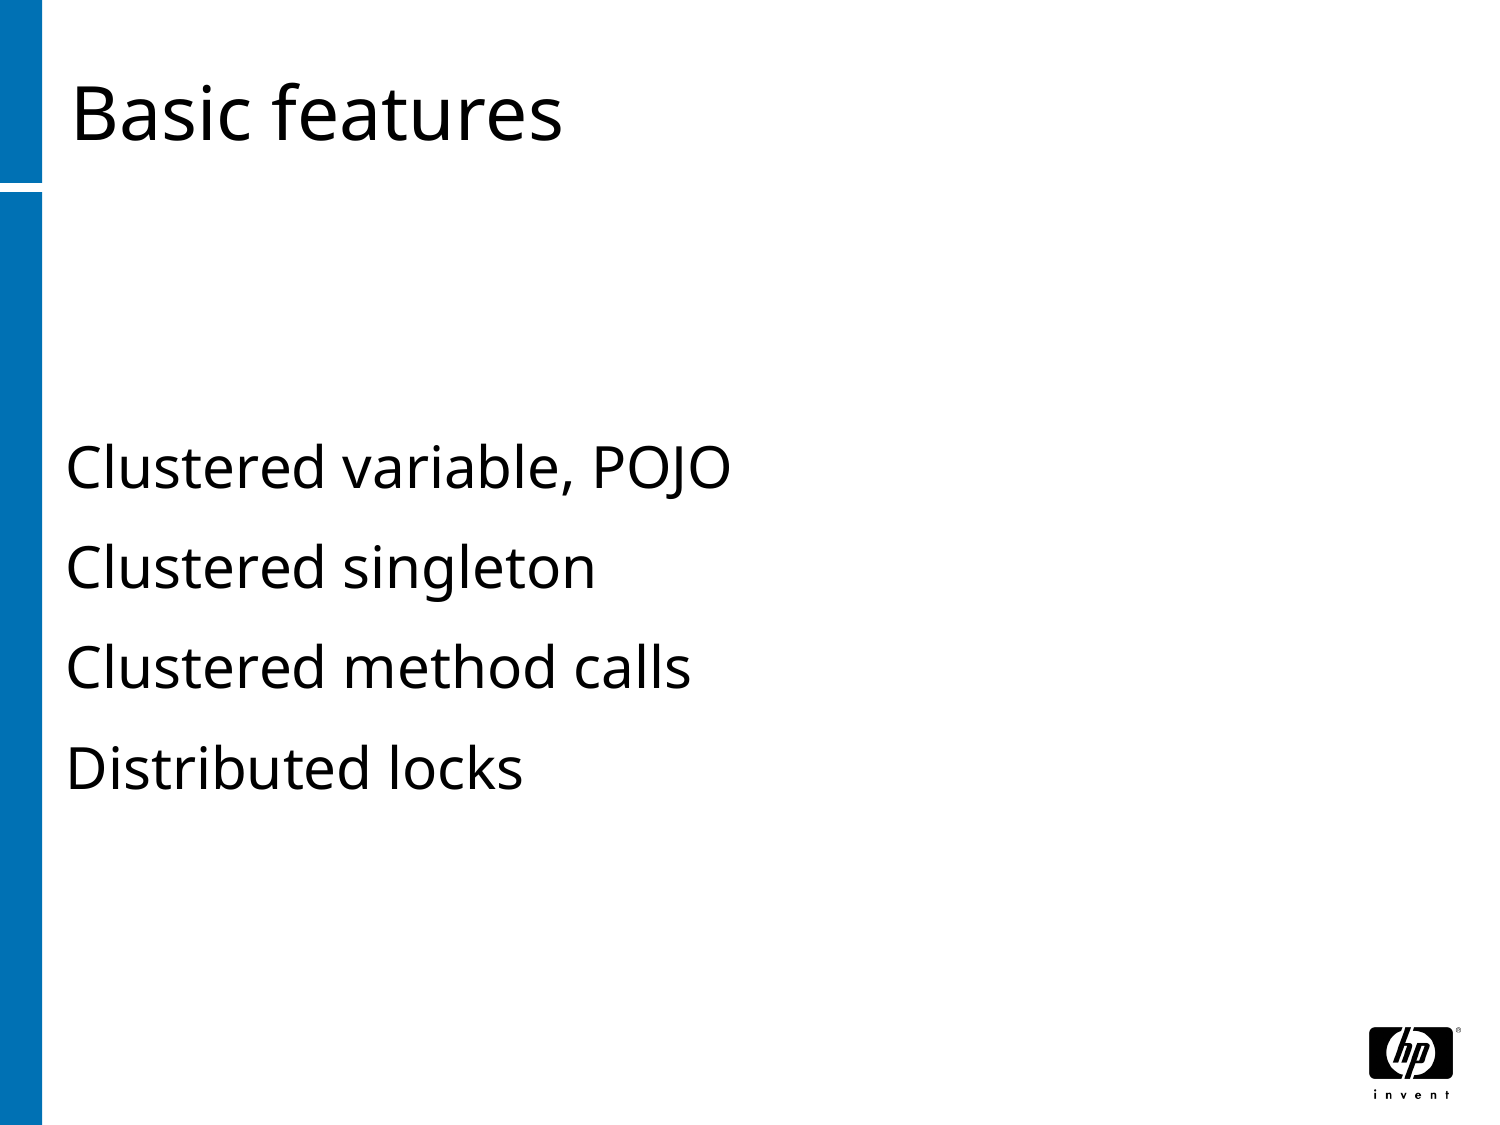

# Basic features
Clustered variable, POJO
Clustered singleton
Clustered method calls
Distributed locks